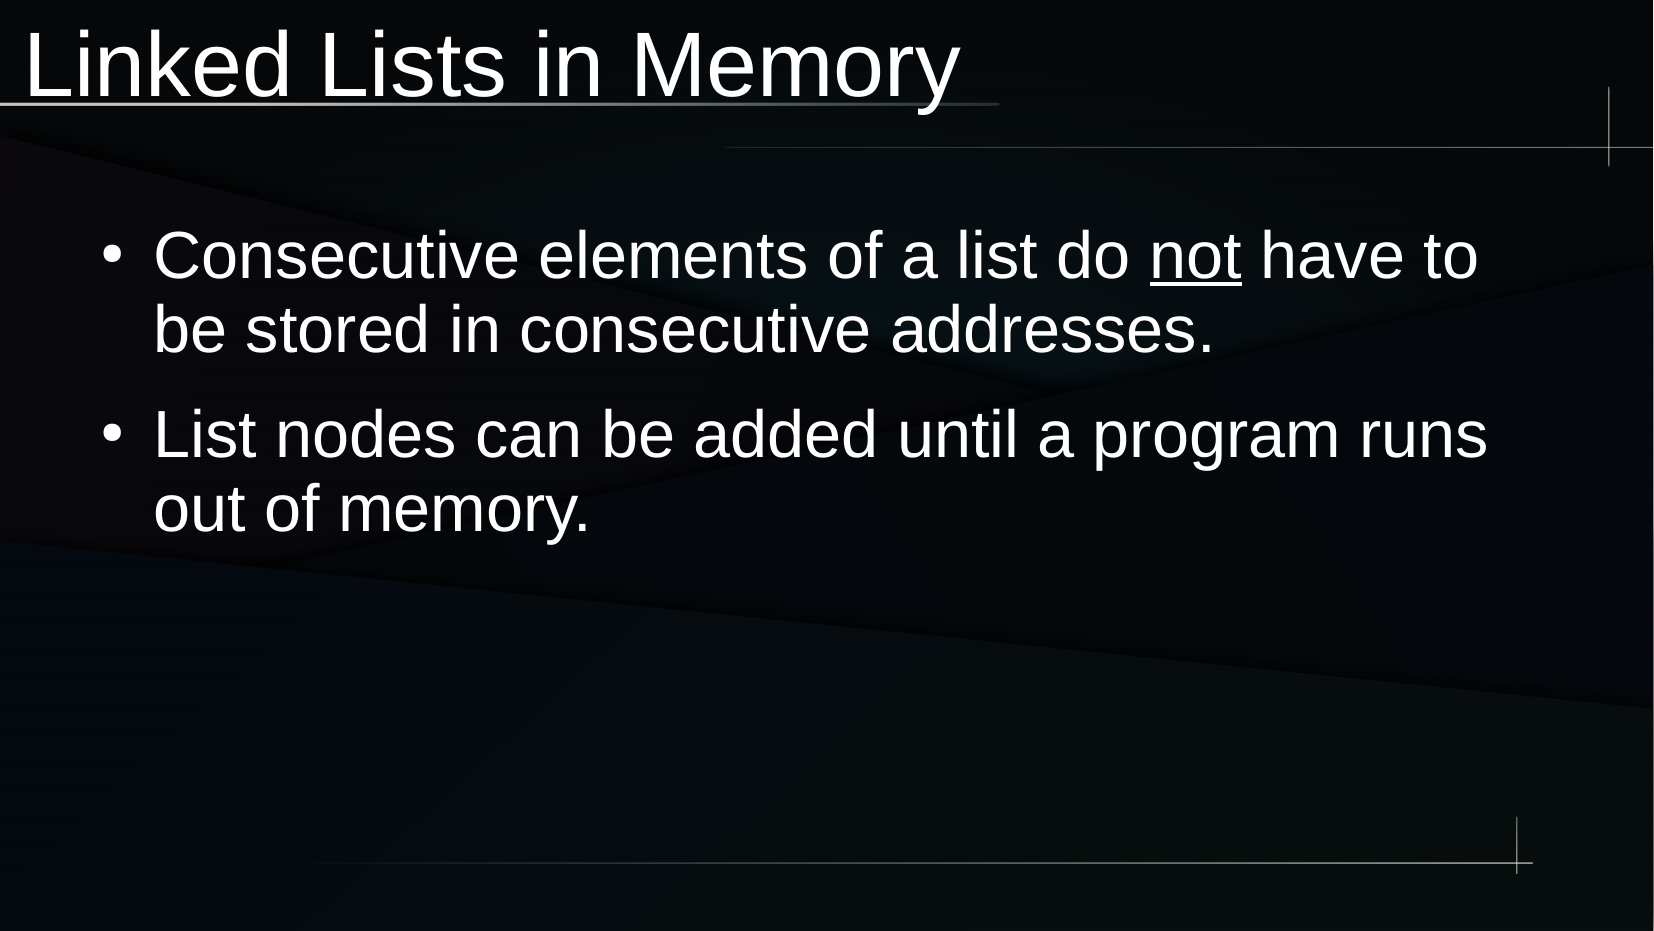

# Linked Lists in Memory
Consecutive elements of a list do not have to be stored in consecutive addresses.
List nodes can be added until a program runs out of memory.